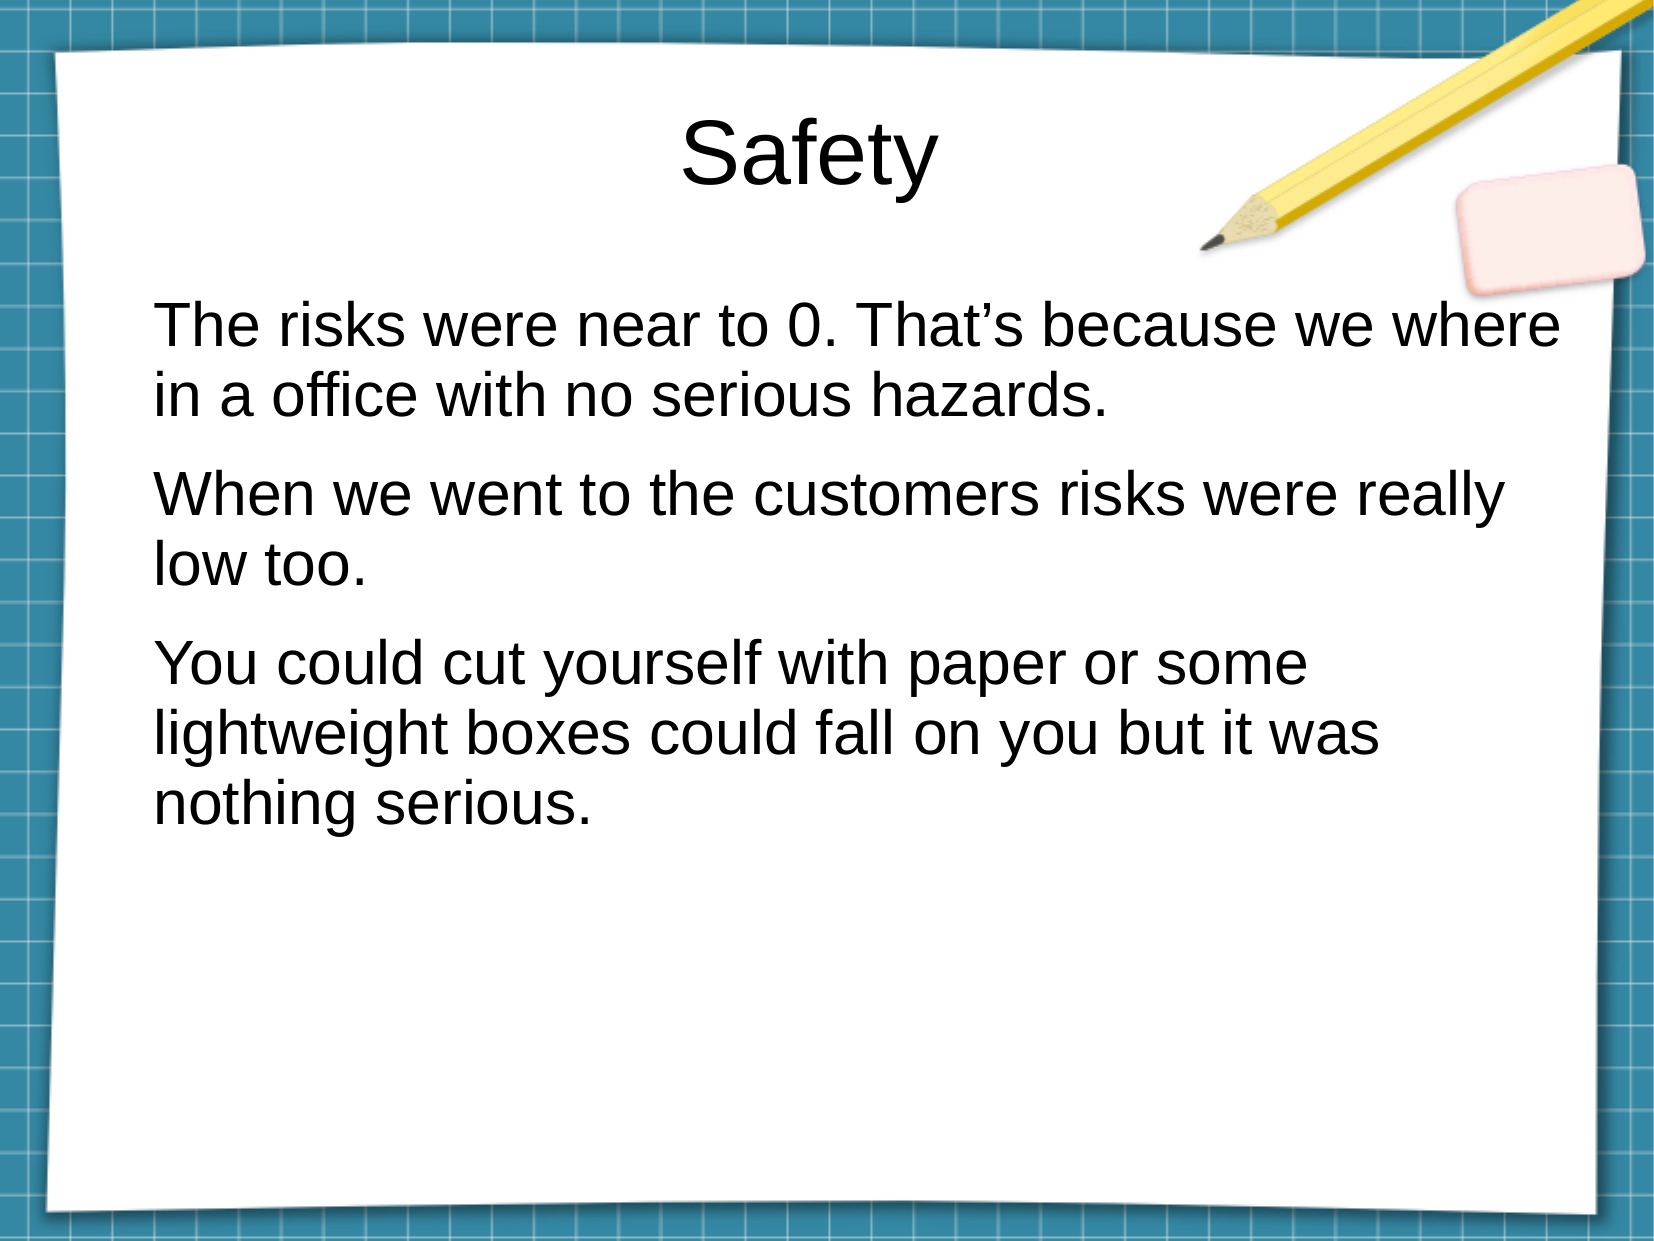

# Safety
The risks were near to 0. That’s because we where in a office with no serious hazards.
When we went to the customers risks were really low too.
You could cut yourself with paper or some lightweight boxes could fall on you but it was nothing serious.